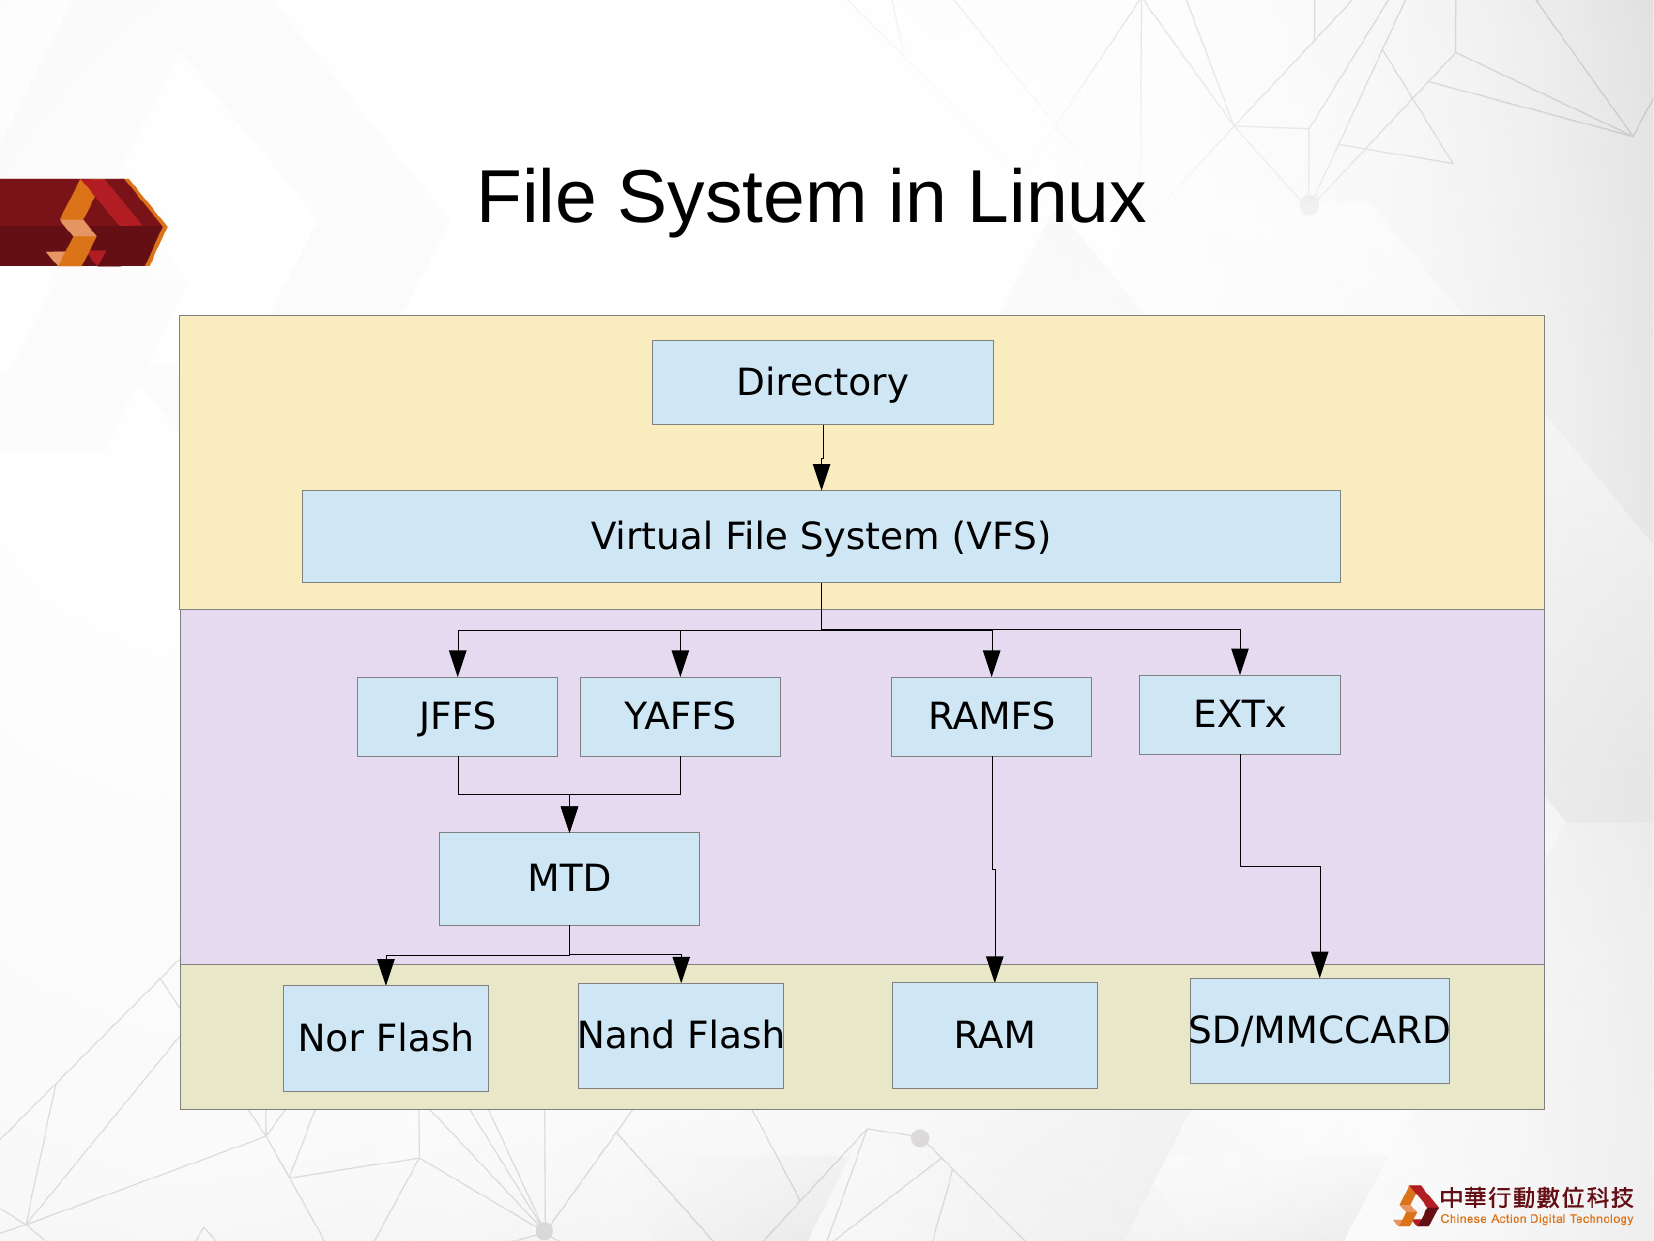

# File System in Linux
Directory
Virtual File System (VFS)
EXTx
JFFS
YAFFS
RAMFS
MTD
SD/MMCCARD
RAM
Nand Flash
Nor Flash